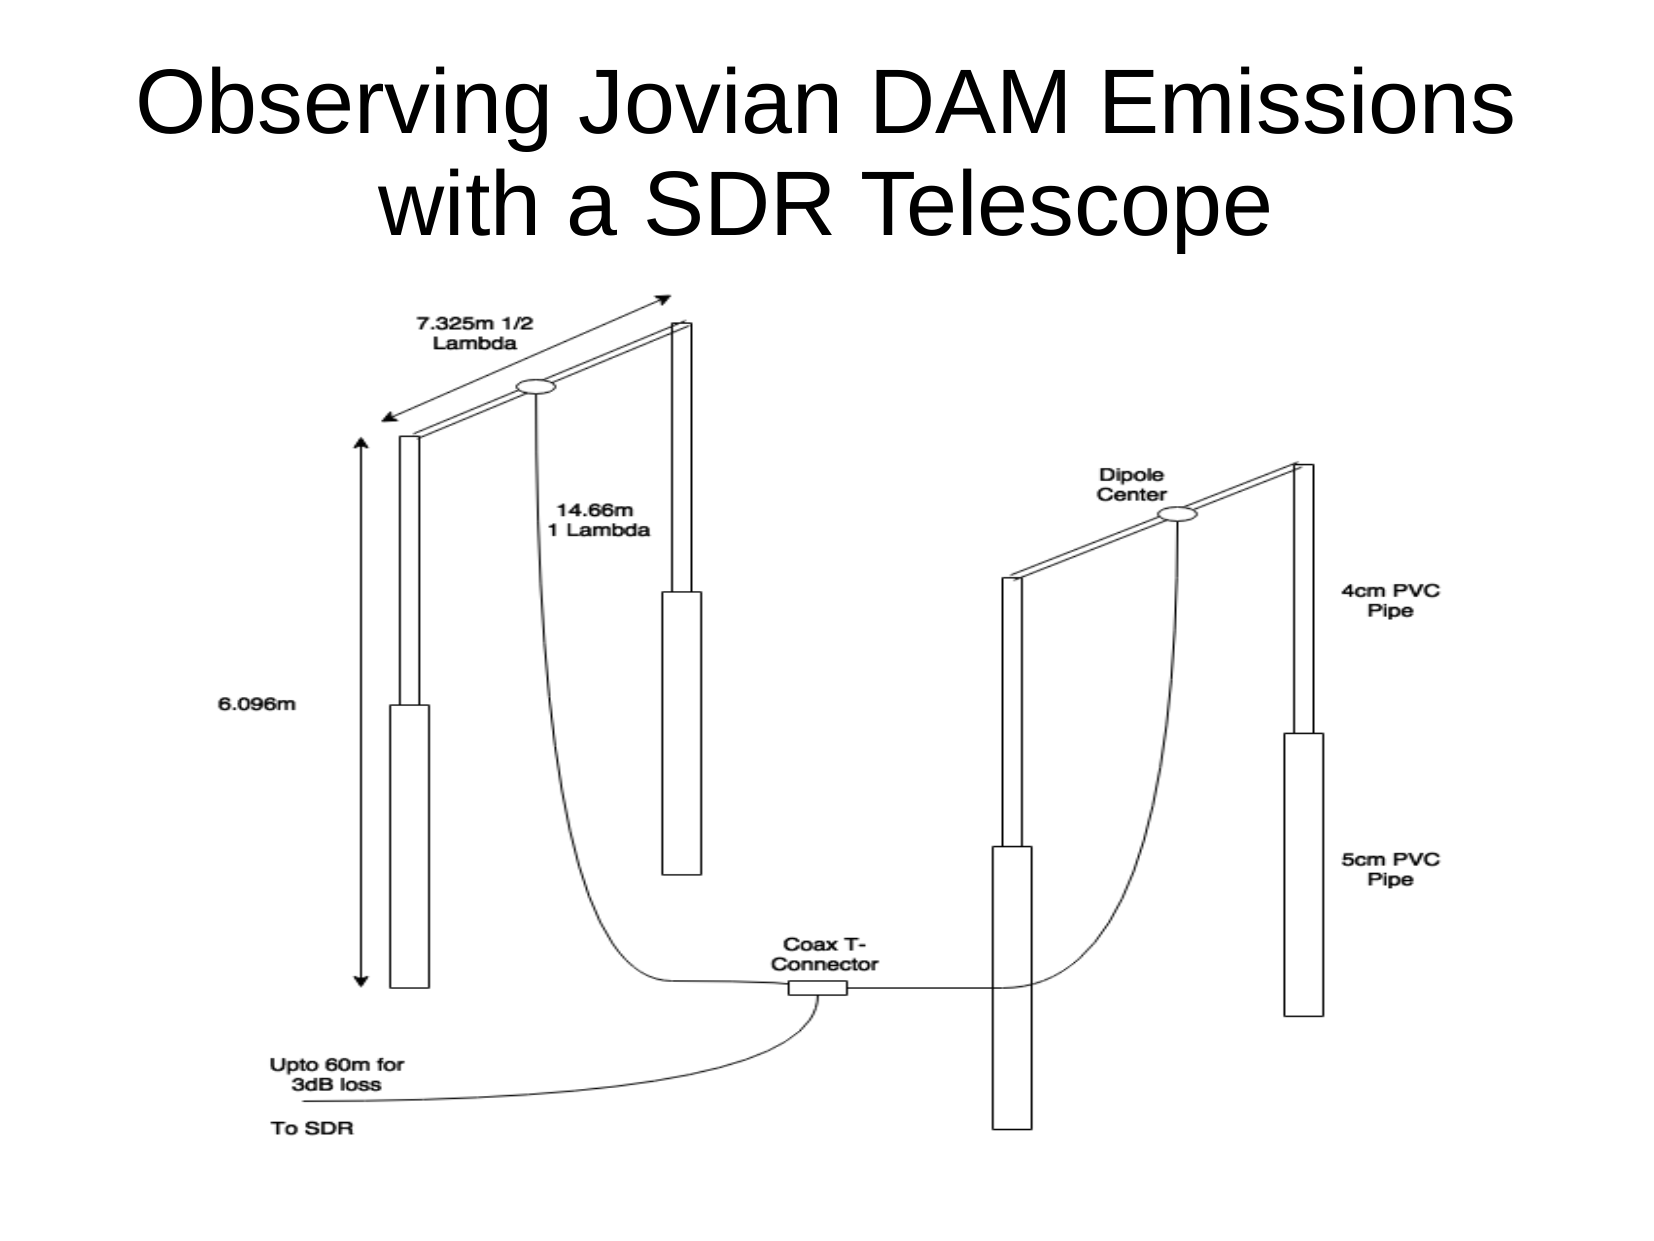

# Observing Jovian DAM Emissions with a SDR Telescope